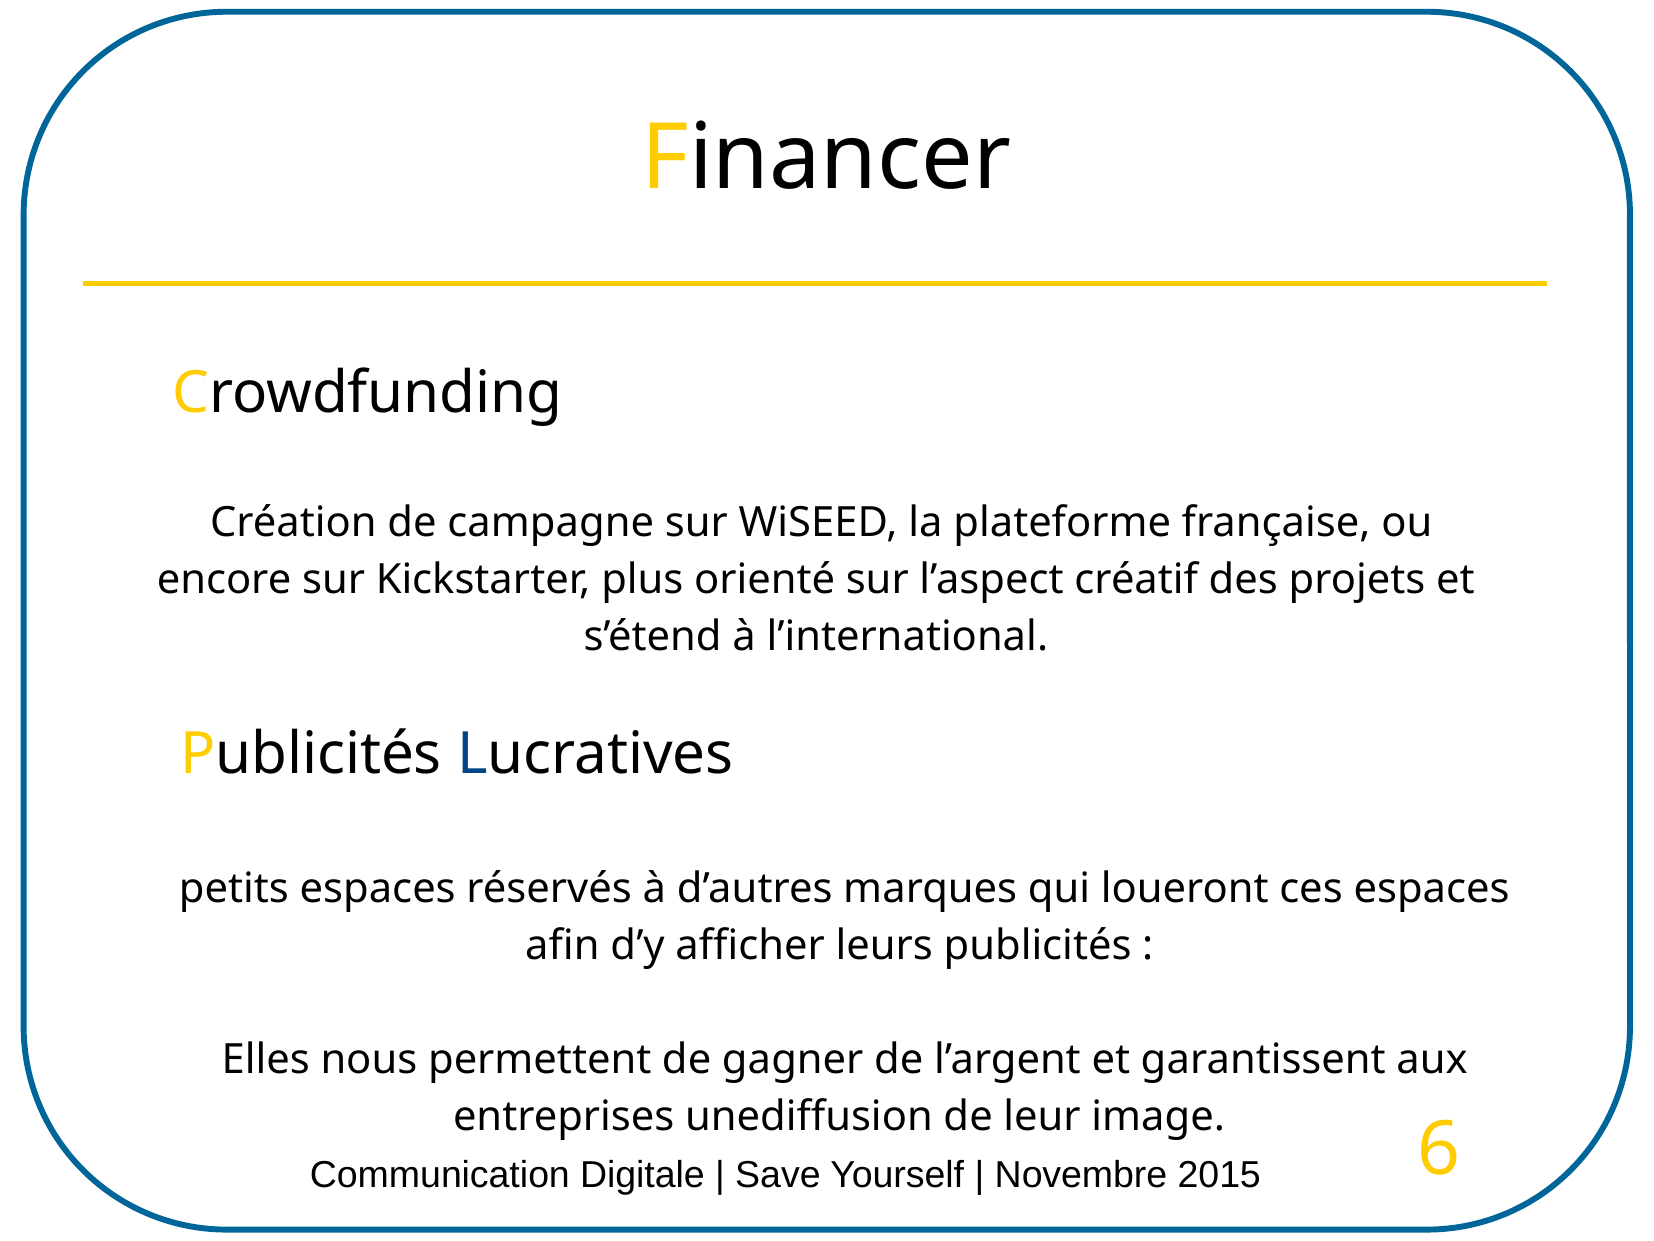

# Financer
Crowdfunding
 Création de campagne sur WiSEED, la plateforme française, ou
encore sur Kickstarter, plus orienté sur l’aspect créatif des projets et s’étend à l’international.
Publicités Lucratives
 petits espaces réservés à d’autres marques qui loueront ces espaces afin d’y afficher leurs publicités :
 Elles nous permettent de gagner de l’argent et garantissent aux entreprises unediffusion de leur image.
6
Communication Digitale | Save Yourself | Novembre 2015